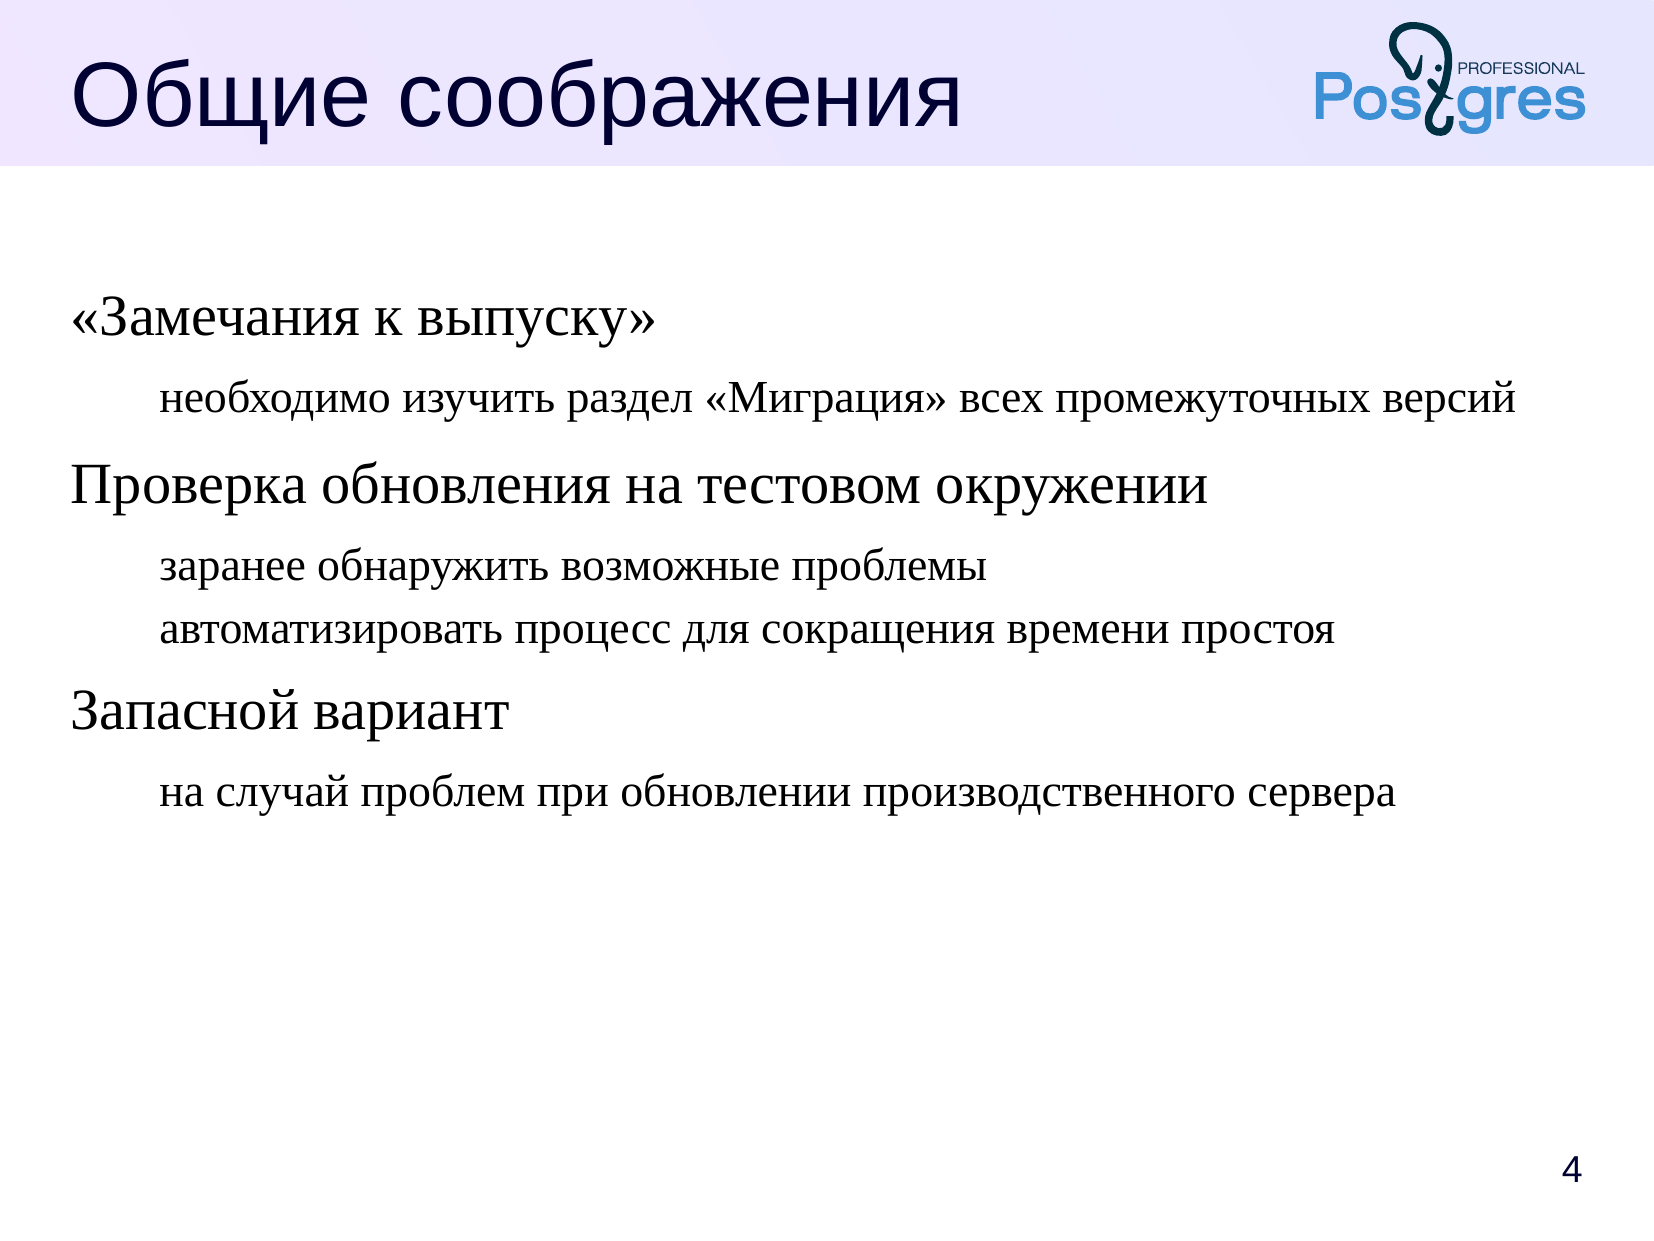

# Общие соображения
«Замечания к выпуску»
необходимо изучить раздел «Миграция» всех промежуточных версий
Проверка обновления на тестовом окружении
заранее обнаружить возможные проблемы
автоматизировать процесс для сокращения времени простоя
Запасной вариант
на случай проблем при обновлении производственного сервера